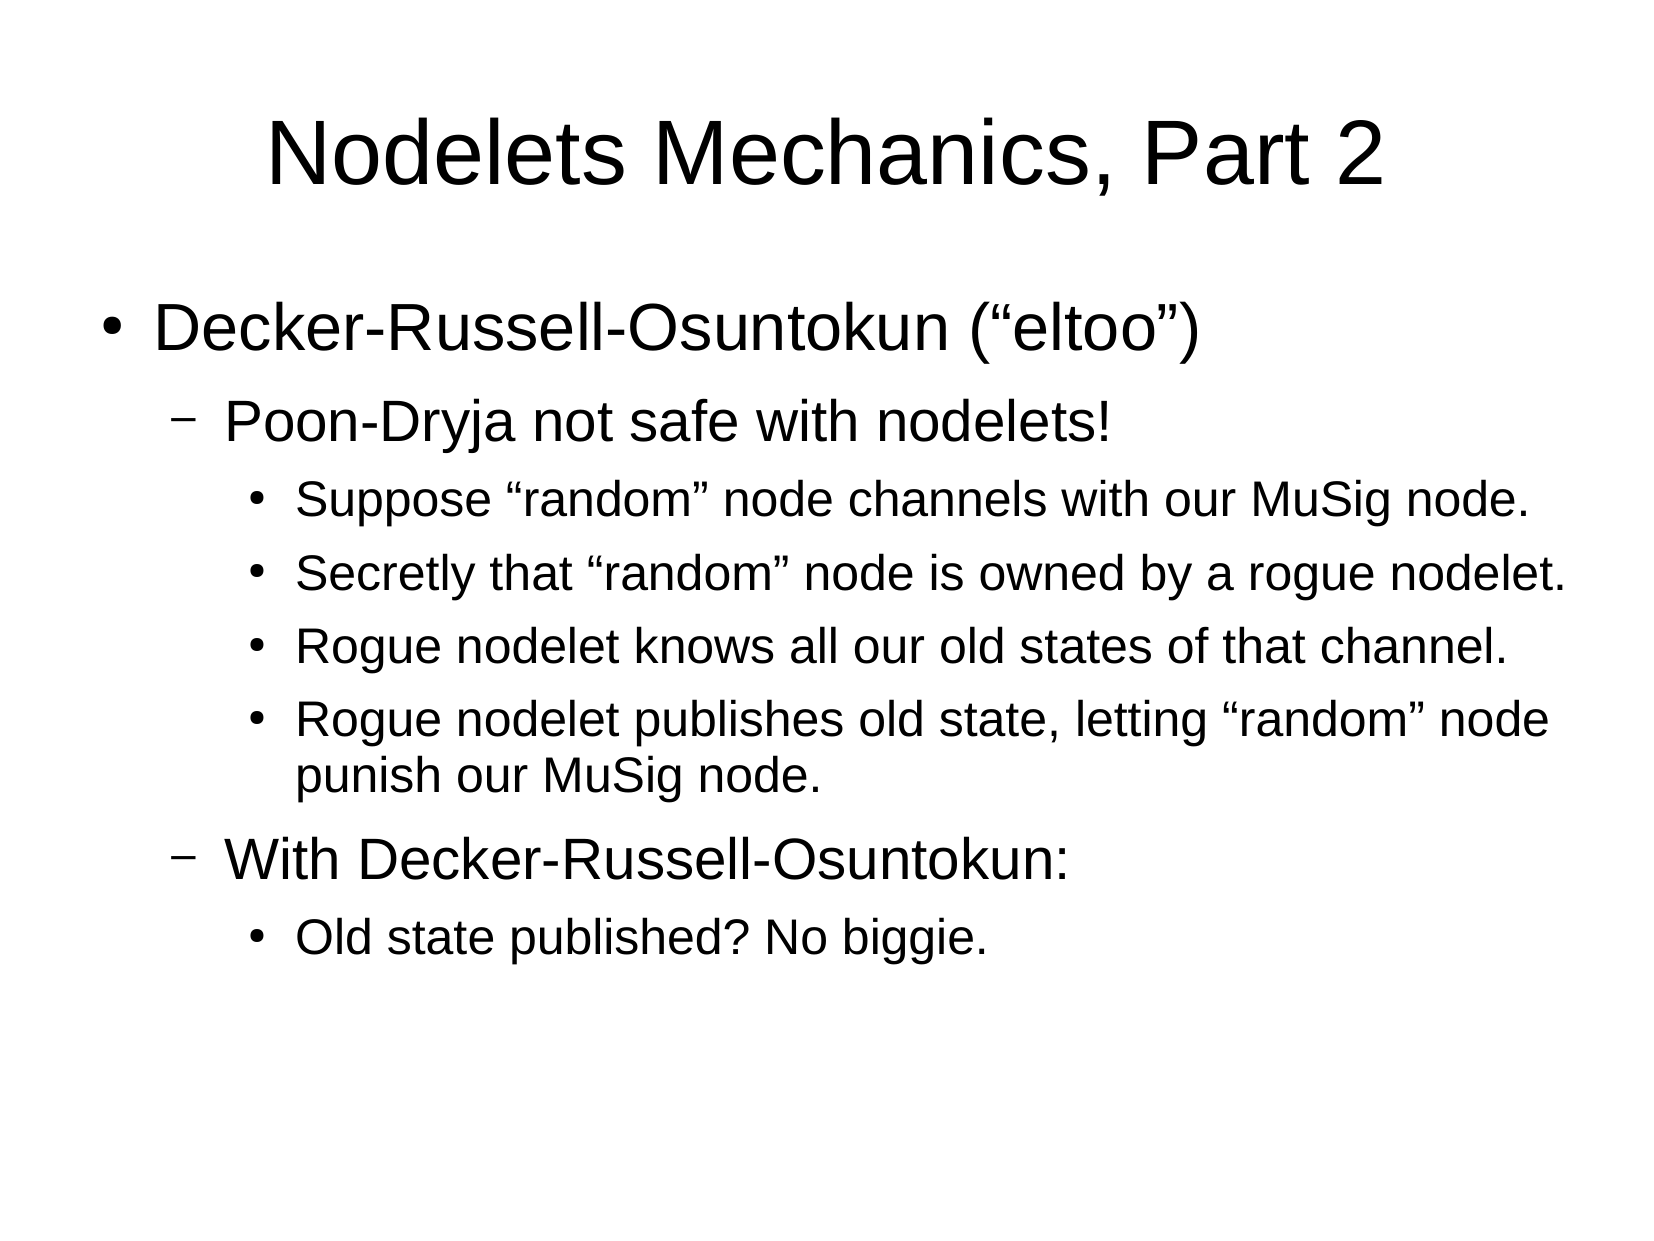

# Nodelets Mechanics, Part 2
Decker-Russell-Osuntokun (“eltoo”)
Poon-Dryja not safe with nodelets!
Suppose “random” node channels with our MuSig node.
Secretly that “random” node is owned by a rogue nodelet.
Rogue nodelet knows all our old states of that channel.
Rogue nodelet publishes old state, letting “random” node punish our MuSig node.
With Decker-Russell-Osuntokun:
Old state published? No biggie.